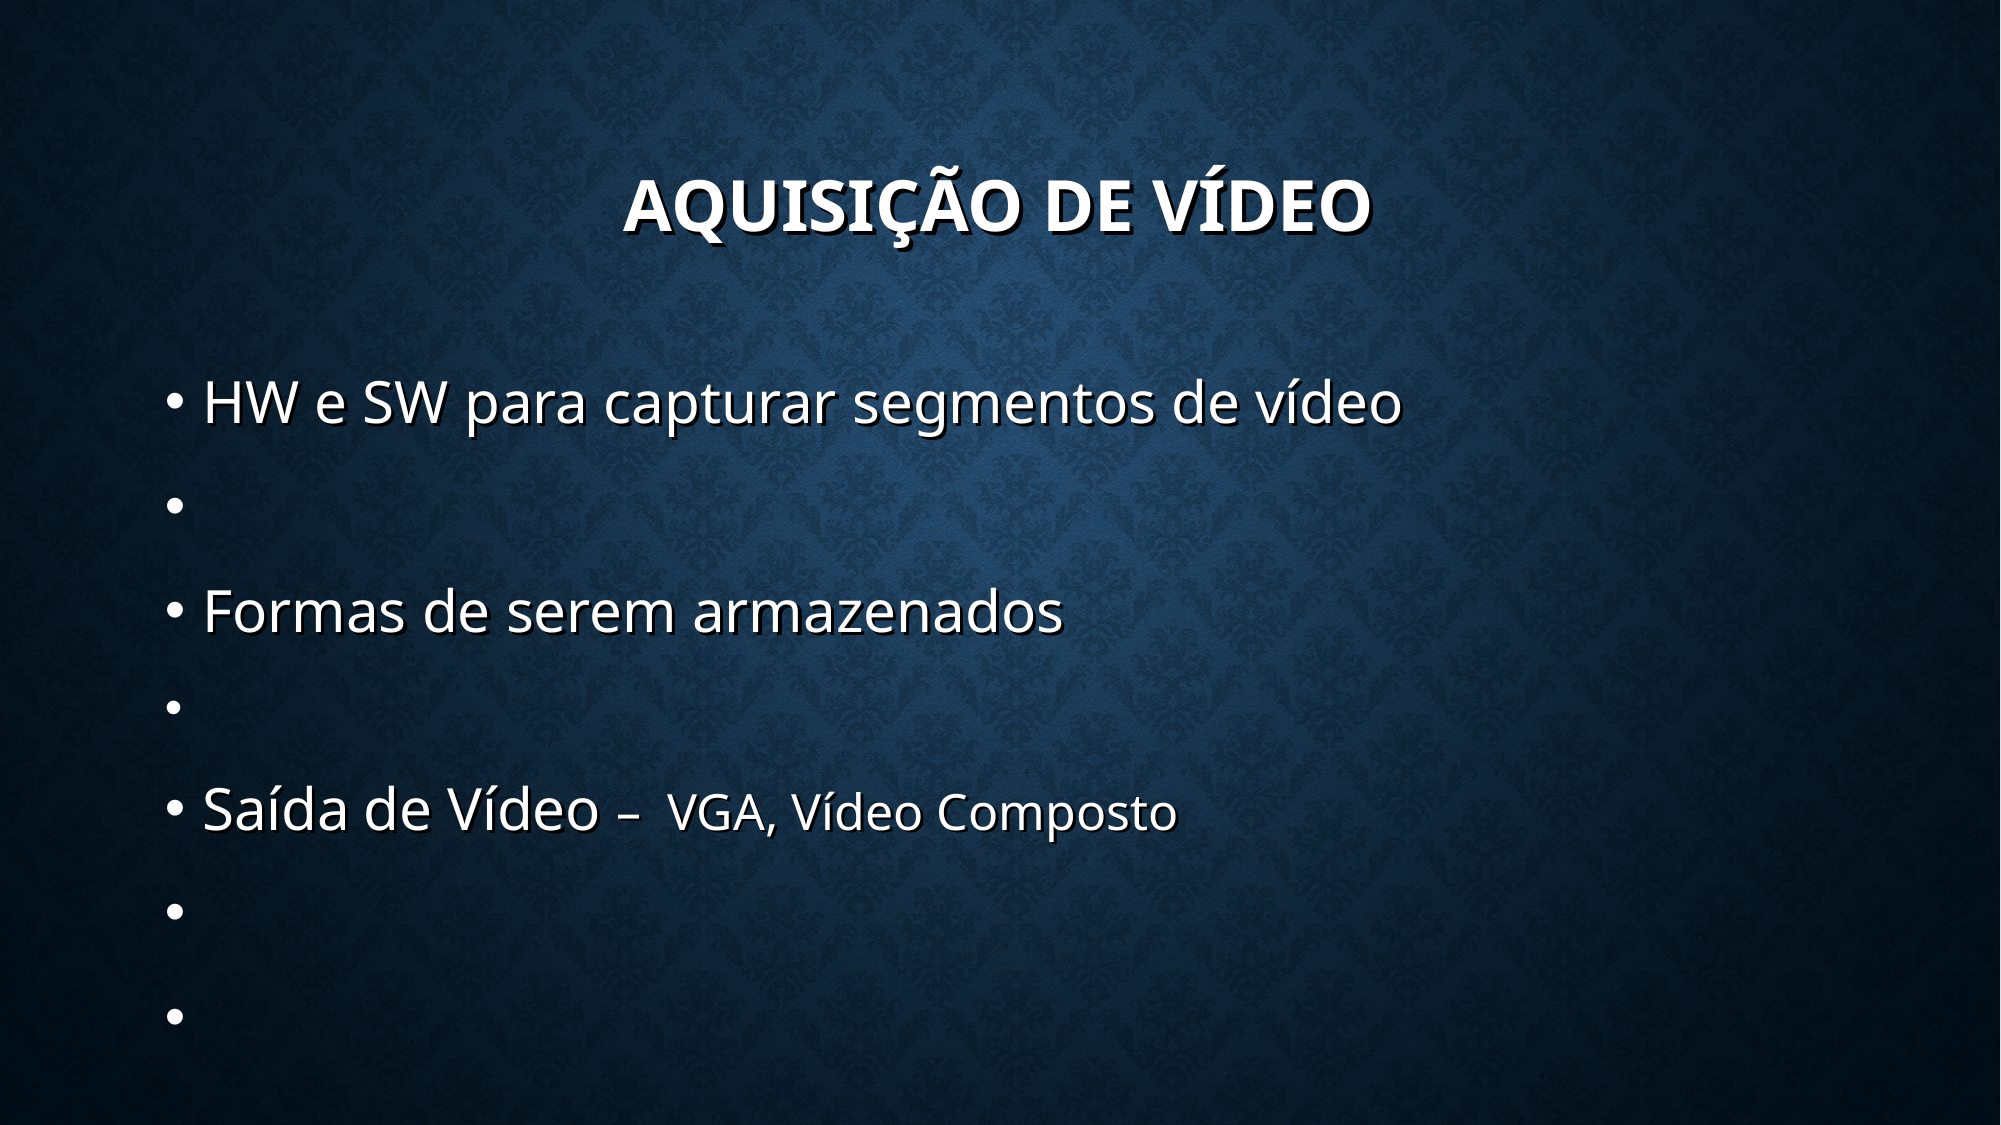

# aquisição de vídeo
HW e SW para capturar segmentos de vídeo
Formas de serem armazenados
Saída de Vídeo – VGA, Vídeo Composto